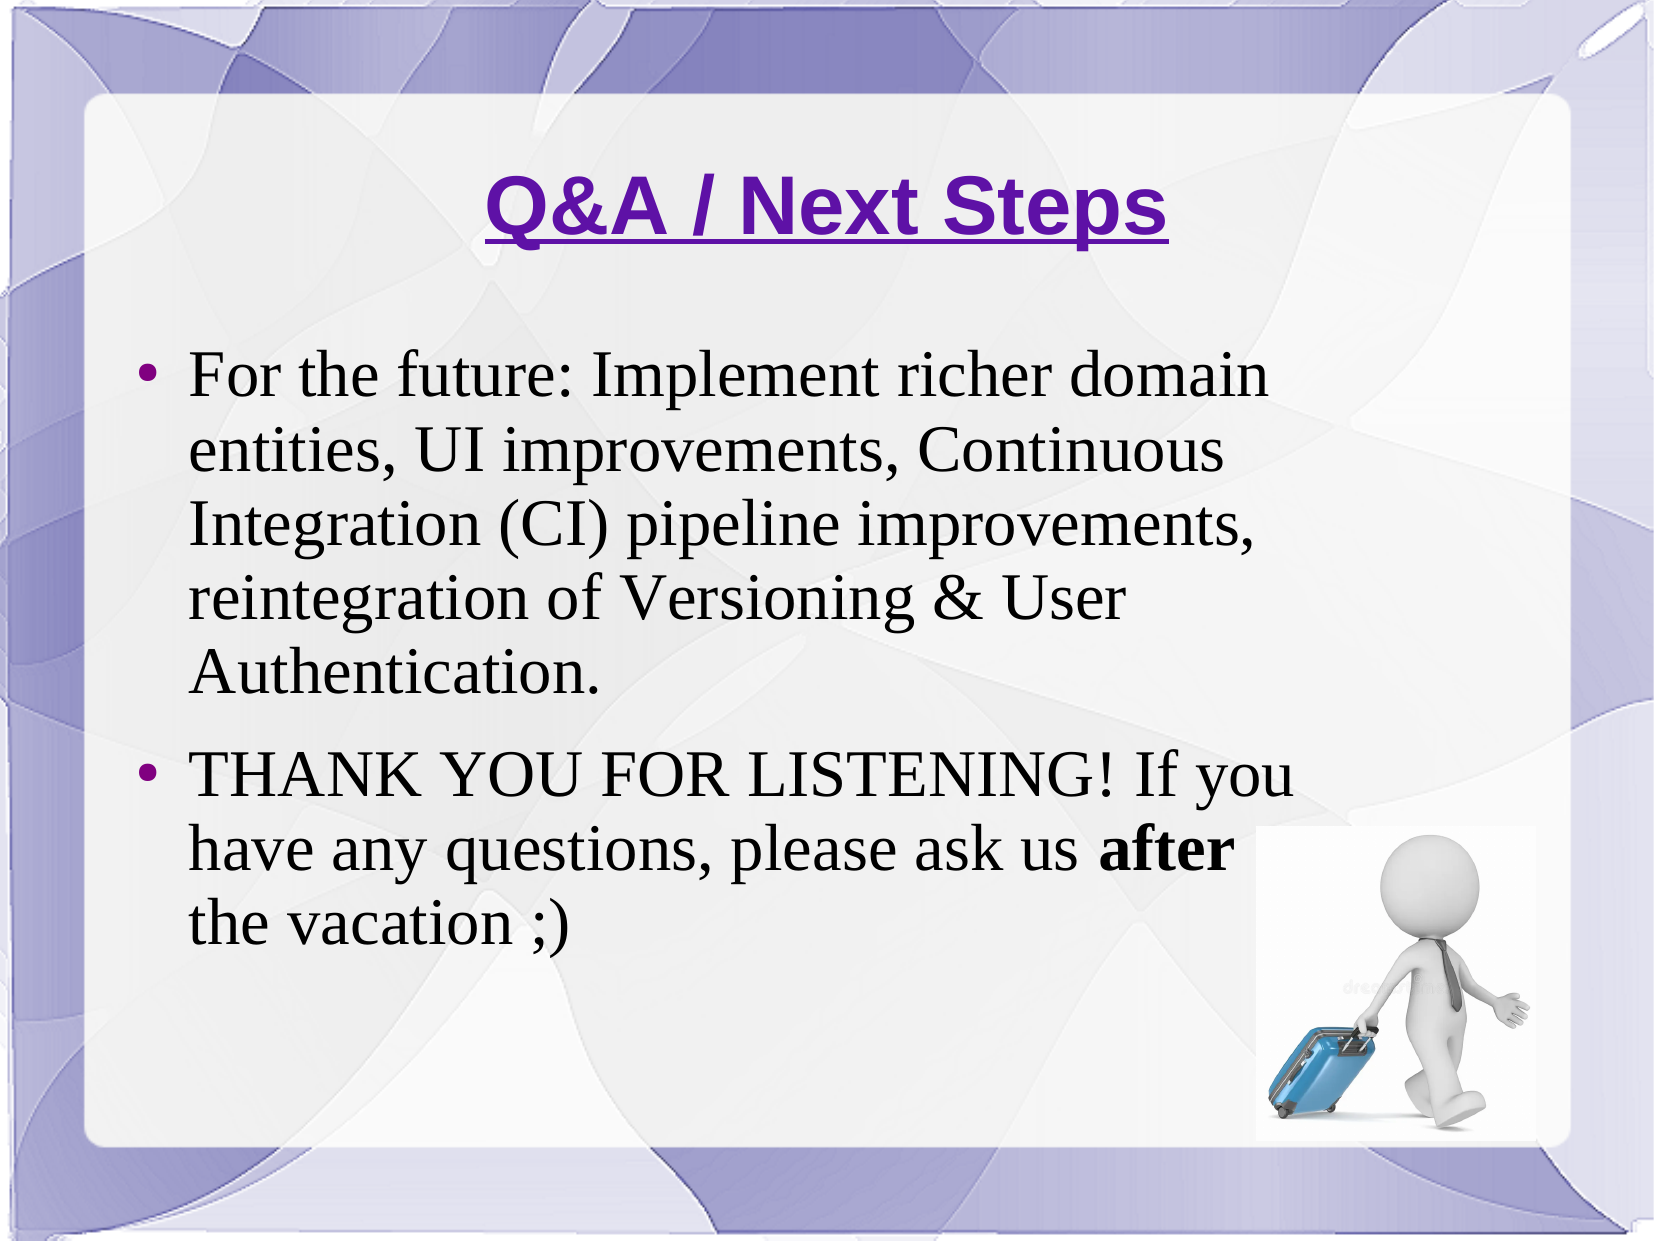

# Q&A / Next Steps
For the future: Implement richer domain entities, UI improvements, Continuous Integration (CI) pipeline improvements, reintegration of Versioning & User Authentication.
THANK YOU FOR LISTENING! If you have any questions, please ask us after the vacation ;)